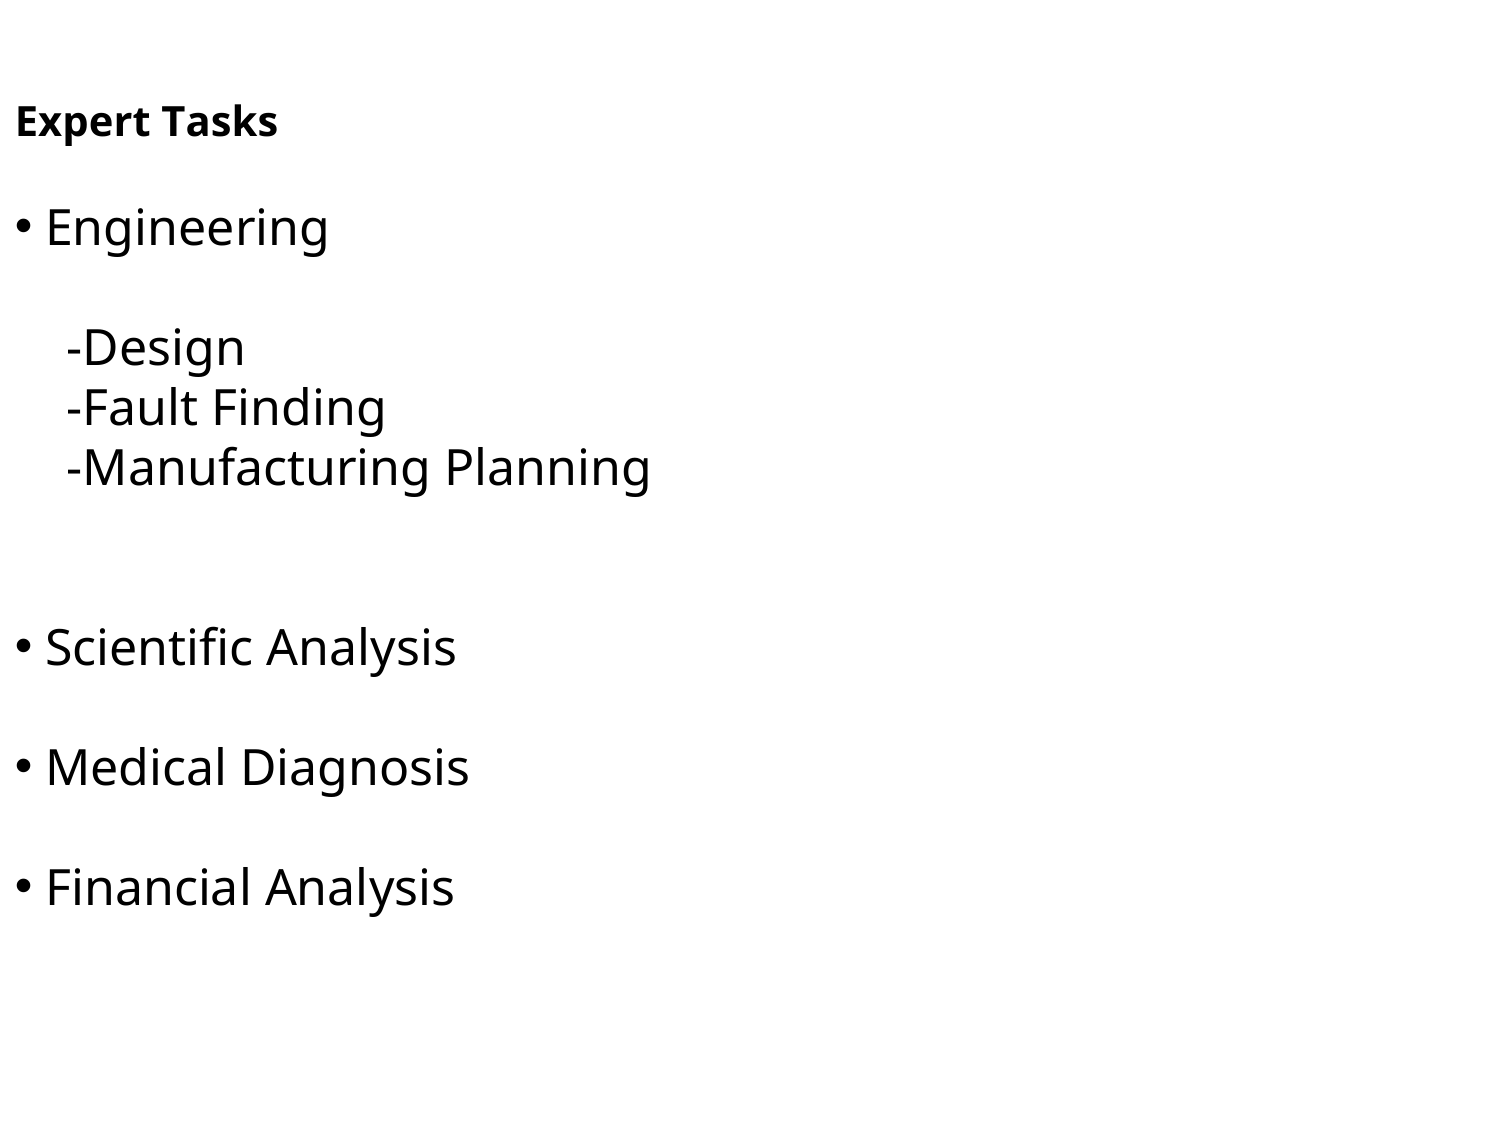

Expert Tasks
 Engineering
    -Design
 -Fault Finding
 -Manufacturing Planning
 Scientific Analysis
 Medical Diagnosis
 Financial Analysis